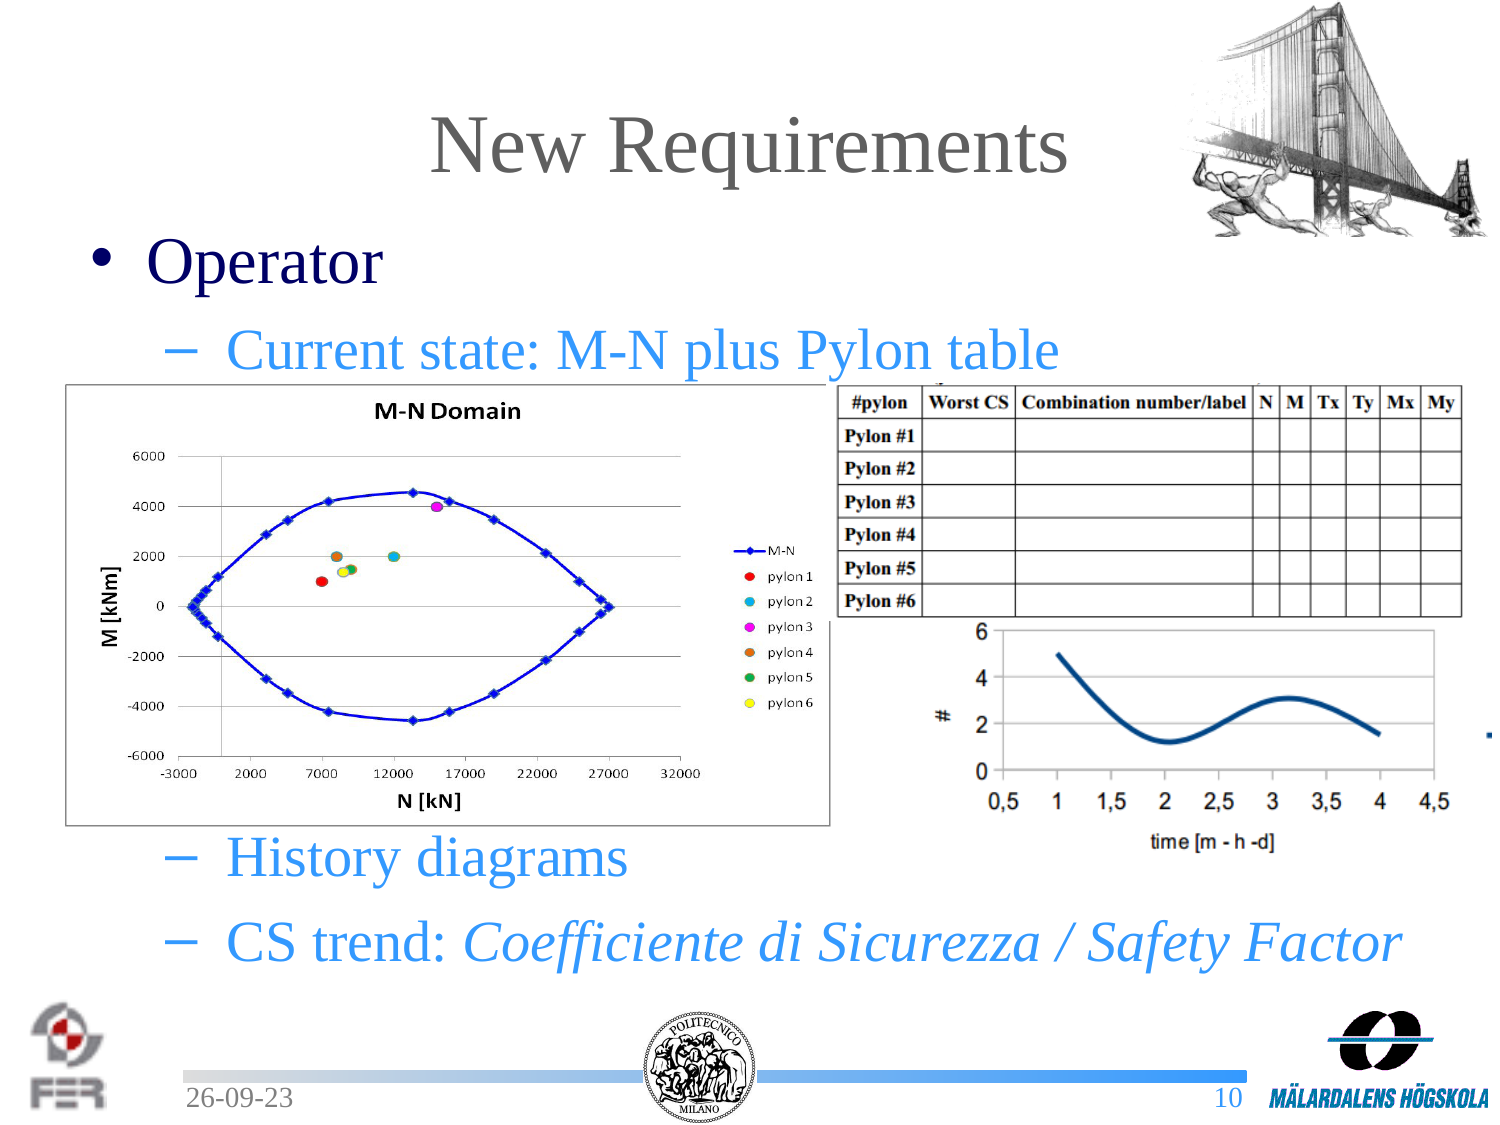

# New Requirements
Operator
 Current state: M-N plus Pylon table
 History diagrams
 CS trend: Coefficiente di Sicurezza / Safety Factor
26-08-21